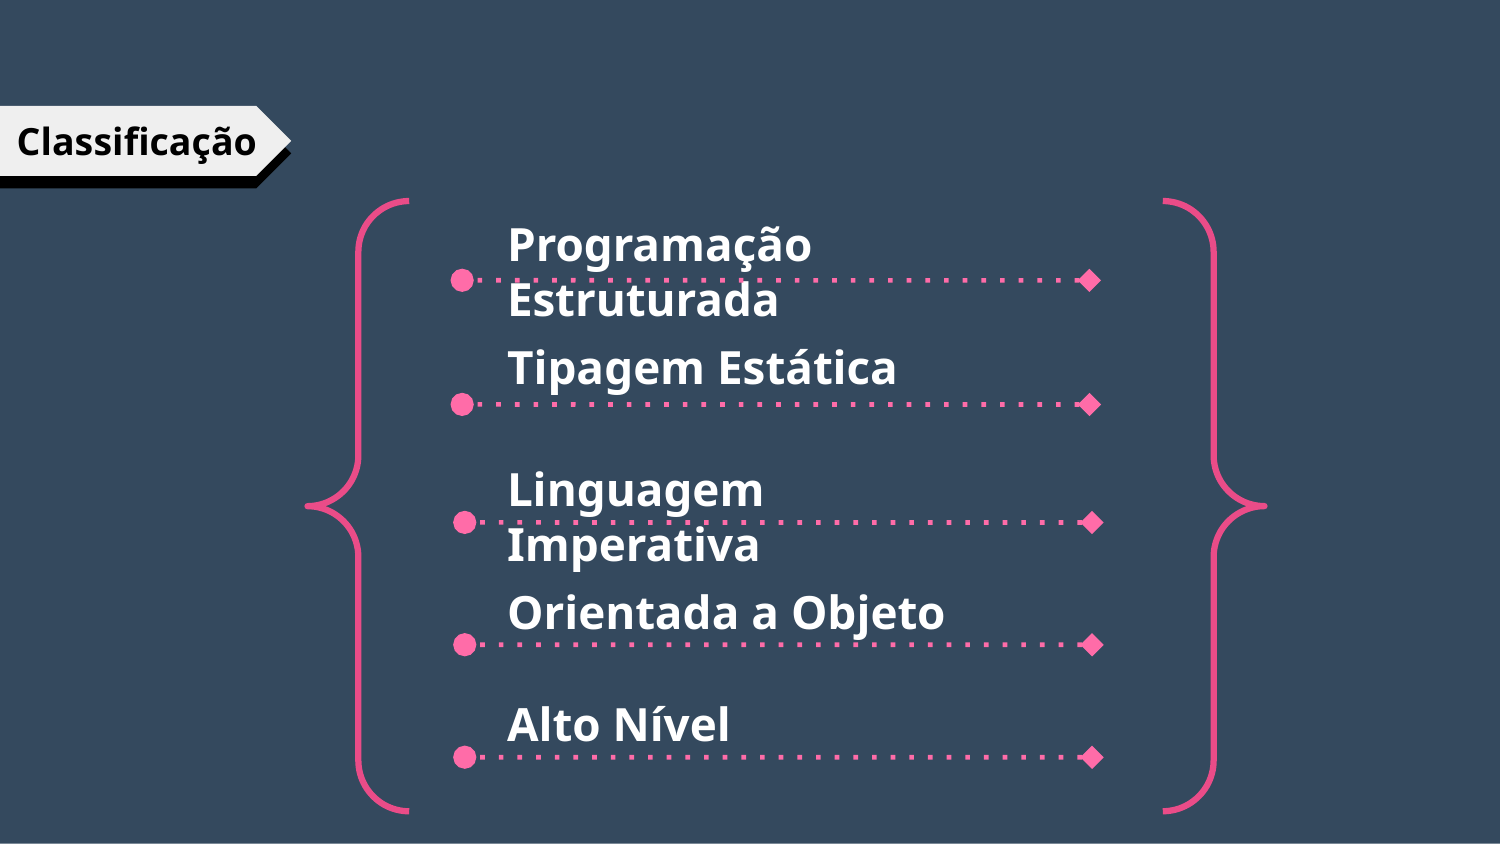

Classificação
Origem
Programação Estruturada
Tipagem Estática
Linguagem Imperativa
Orientada a Objeto
Alto Nível